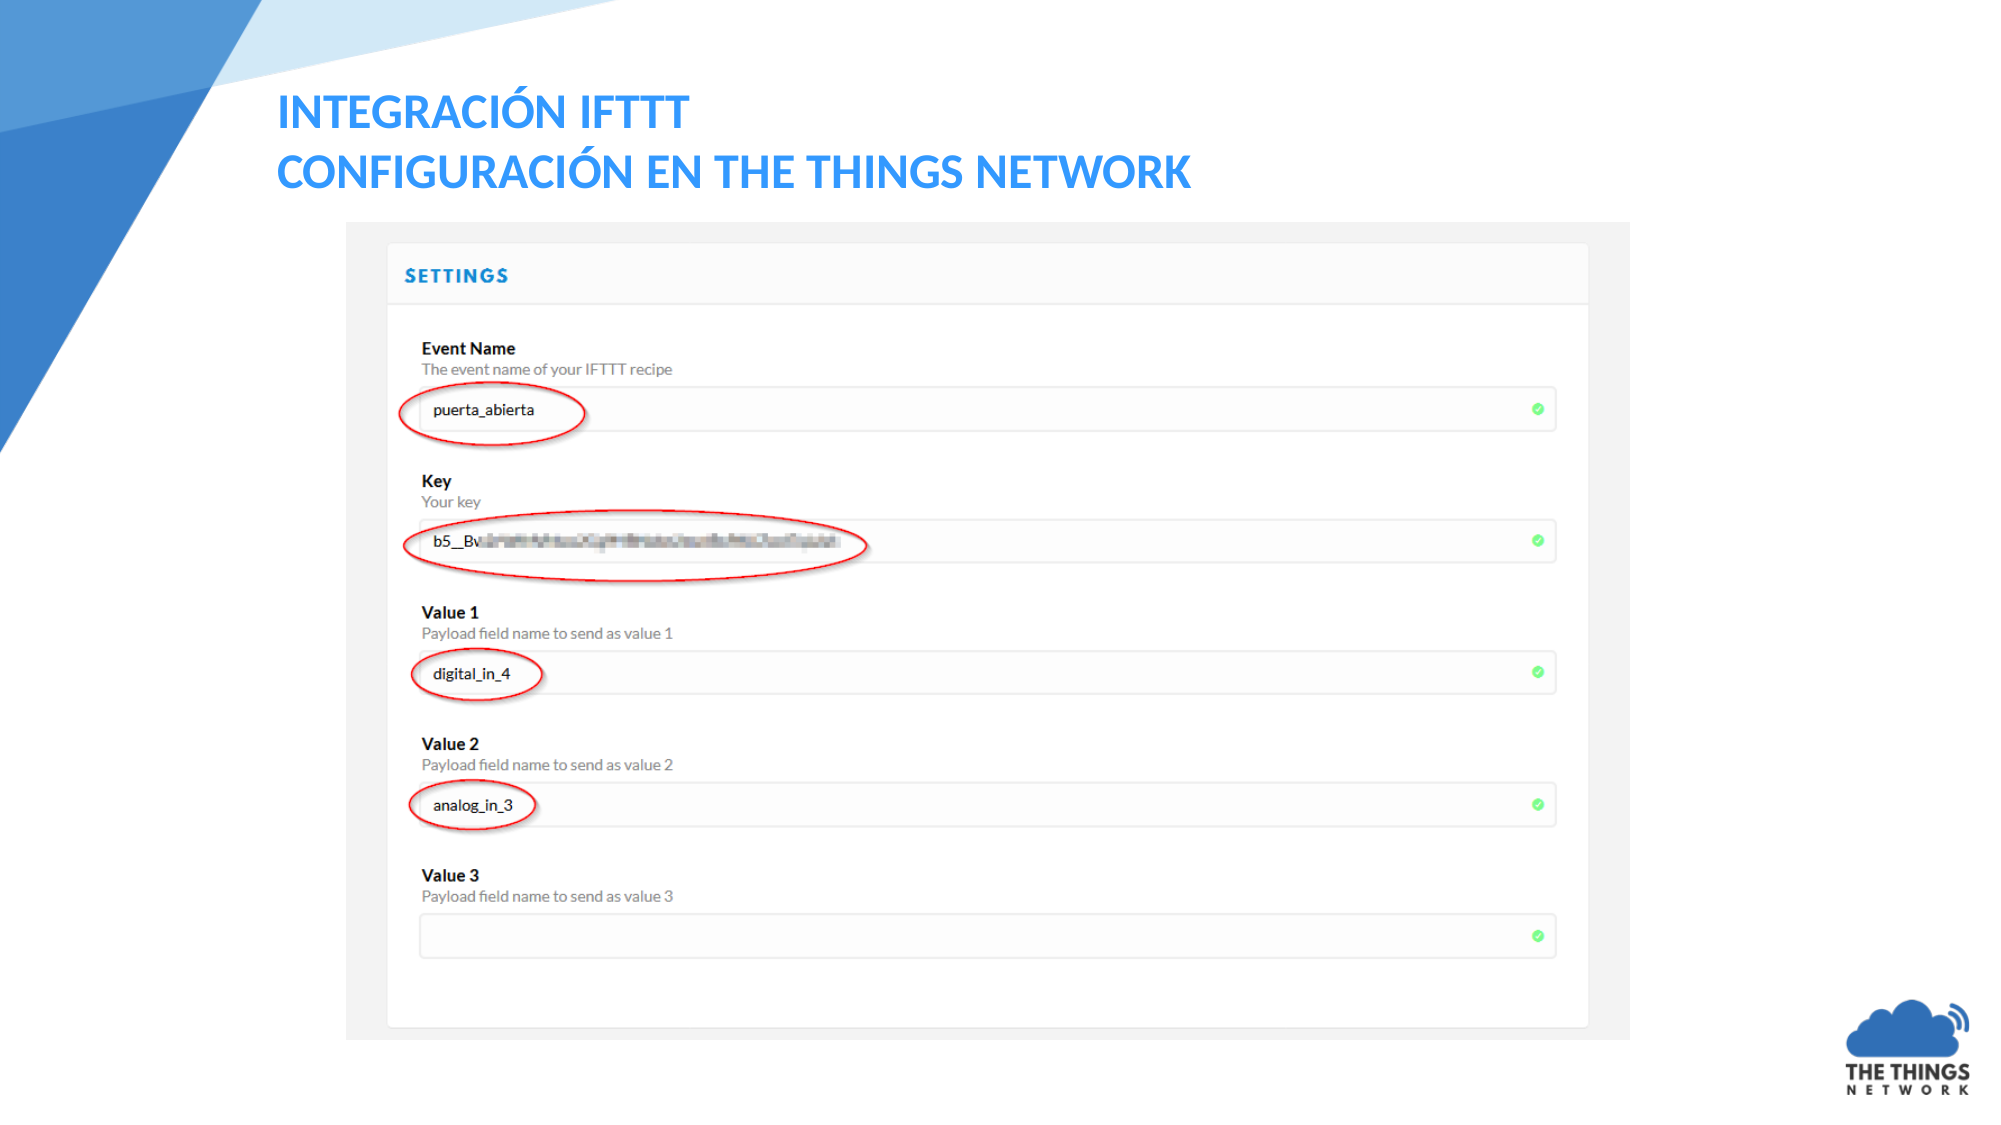

INTEGRACIÓN IFTTT
CONFIGURACIÓN EN THE THINGS NETWORK